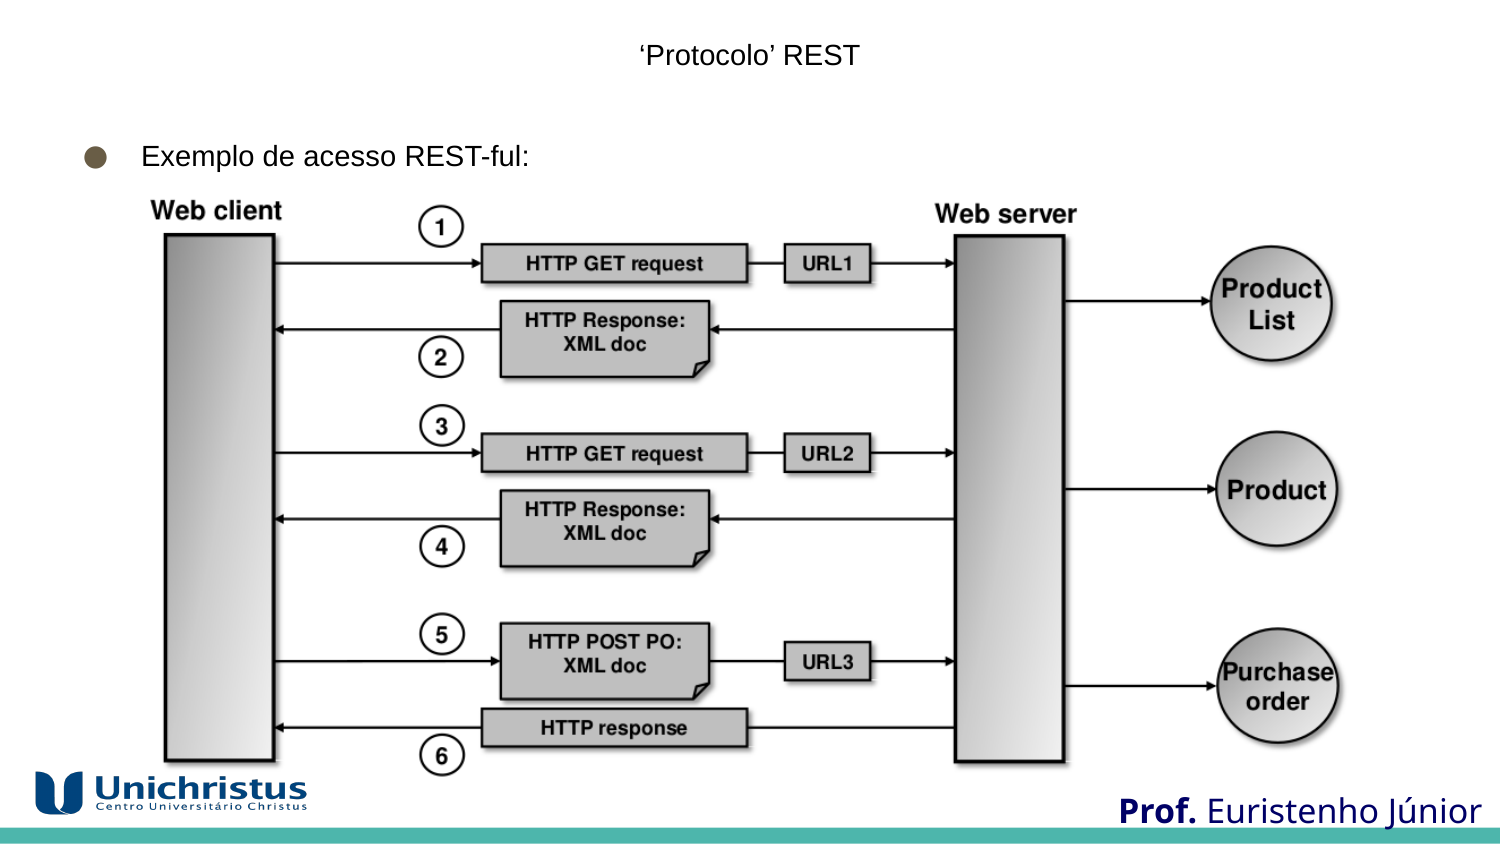

‘Protocolo’ REST
# Exemplo de acesso REST-ful:
Prof. Euristenho Júnior